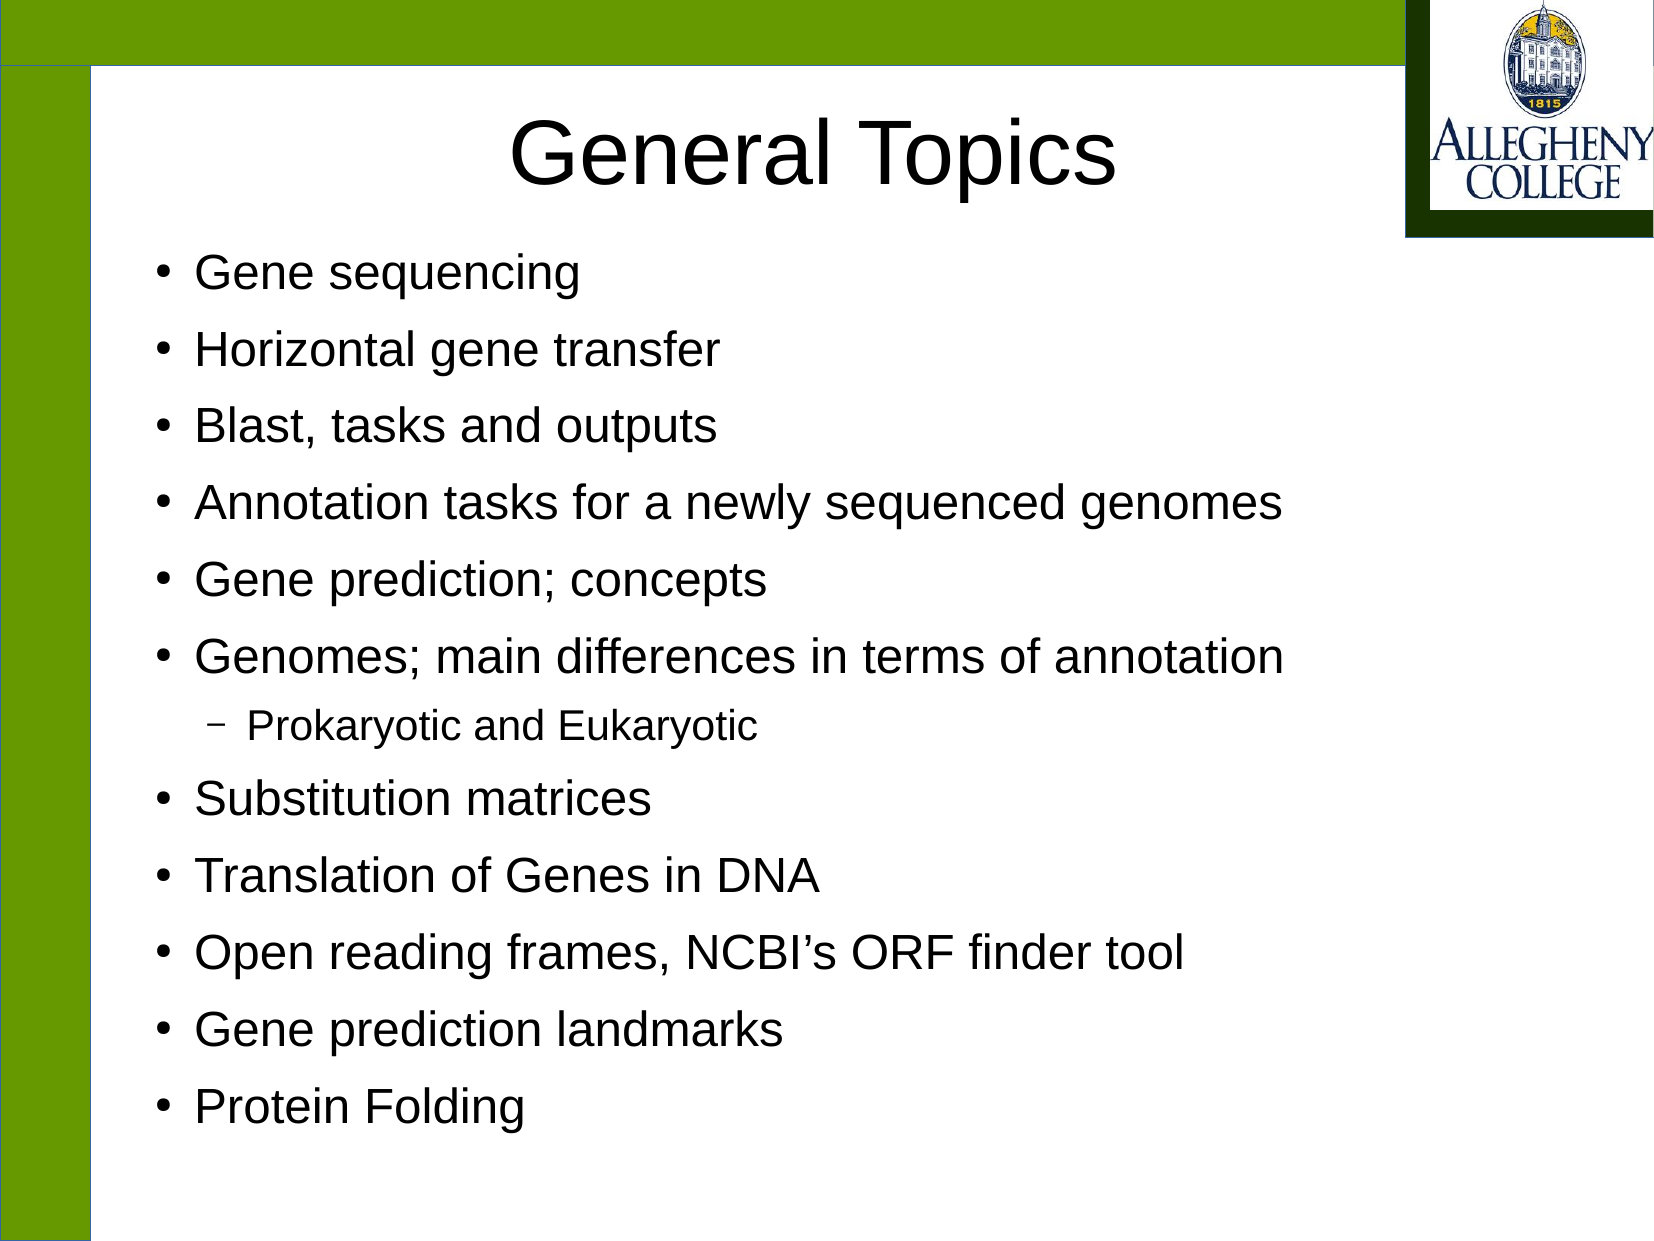

# General Topics
Gene sequencing
Horizontal gene transfer
Blast, tasks and outputs
Annotation tasks for a newly sequenced genomes
Gene prediction; concepts
Genomes; main differences in terms of annotation
Prokaryotic and Eukaryotic
Substitution matrices
Translation of Genes in DNA
Open reading frames, NCBI’s ORF finder tool
Gene prediction landmarks
Protein Folding